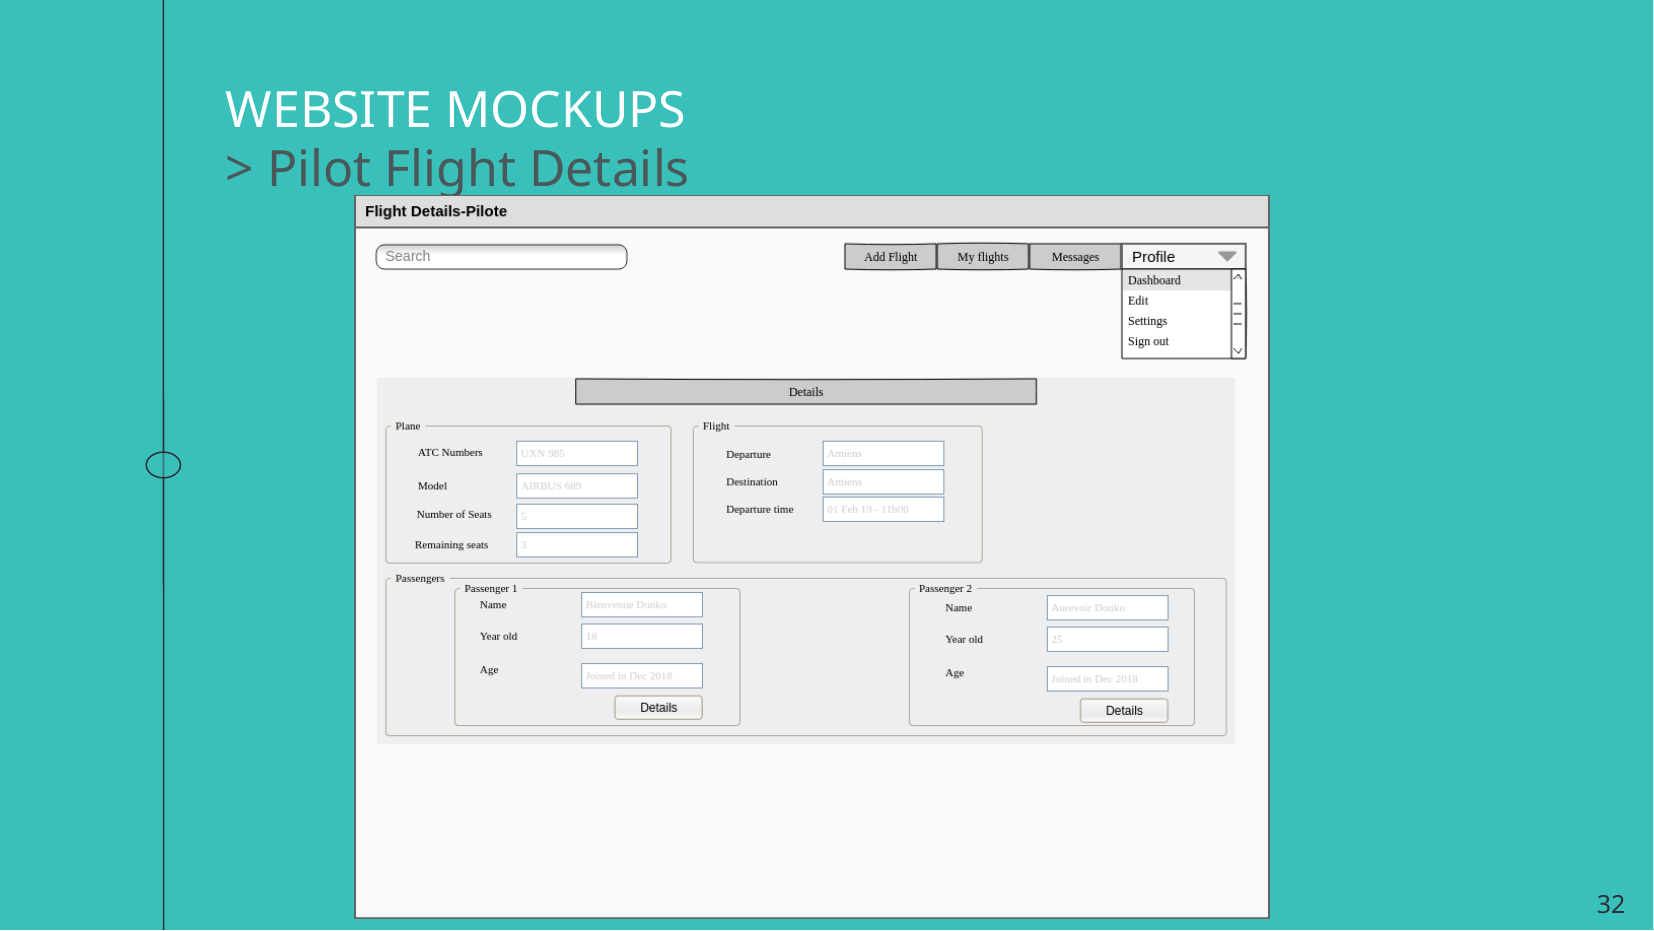

WEBSITE MOCKUPS
# > Pilot Flight Details